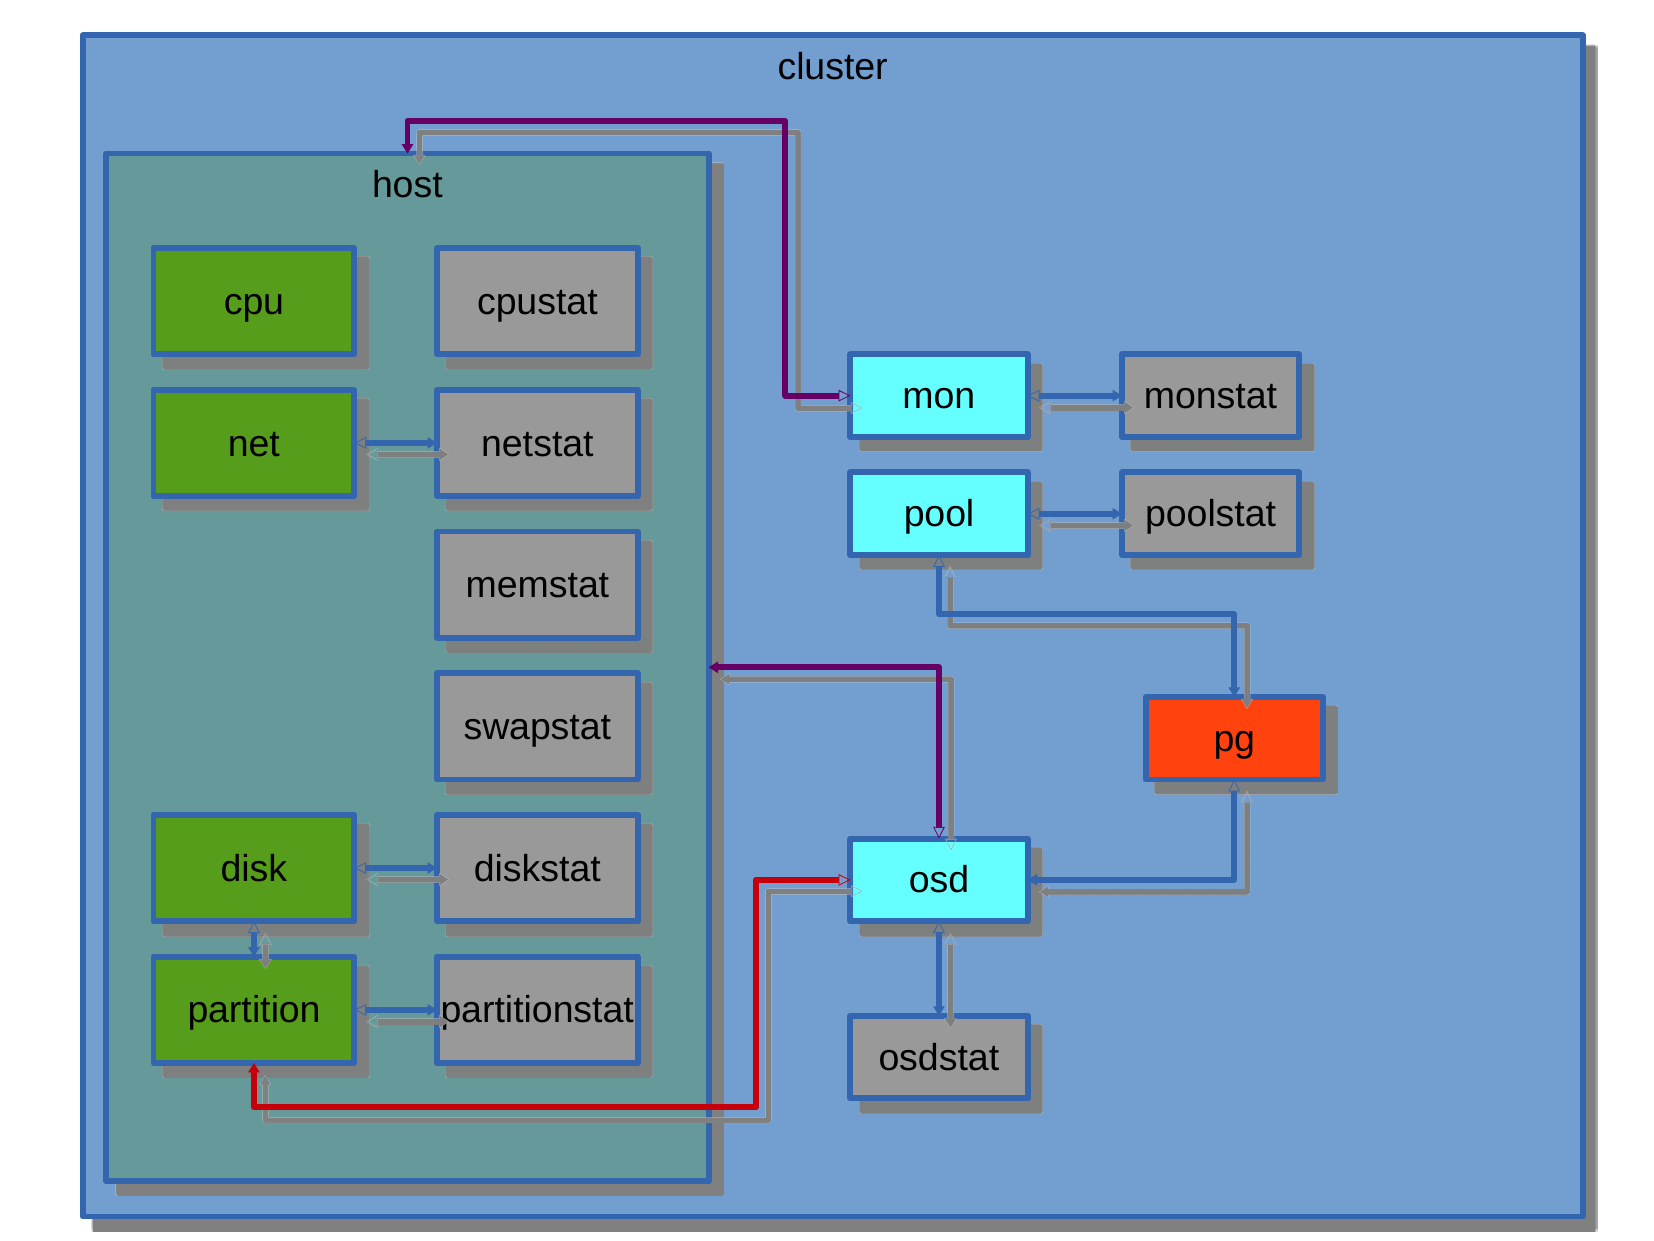

cluster
host
cpu
cpustat
mon
monstat
net
netstat
pool
poolstat
memstat
swapstat
pg
disk
diskstat
osd
partition
partitionstat
osdstat